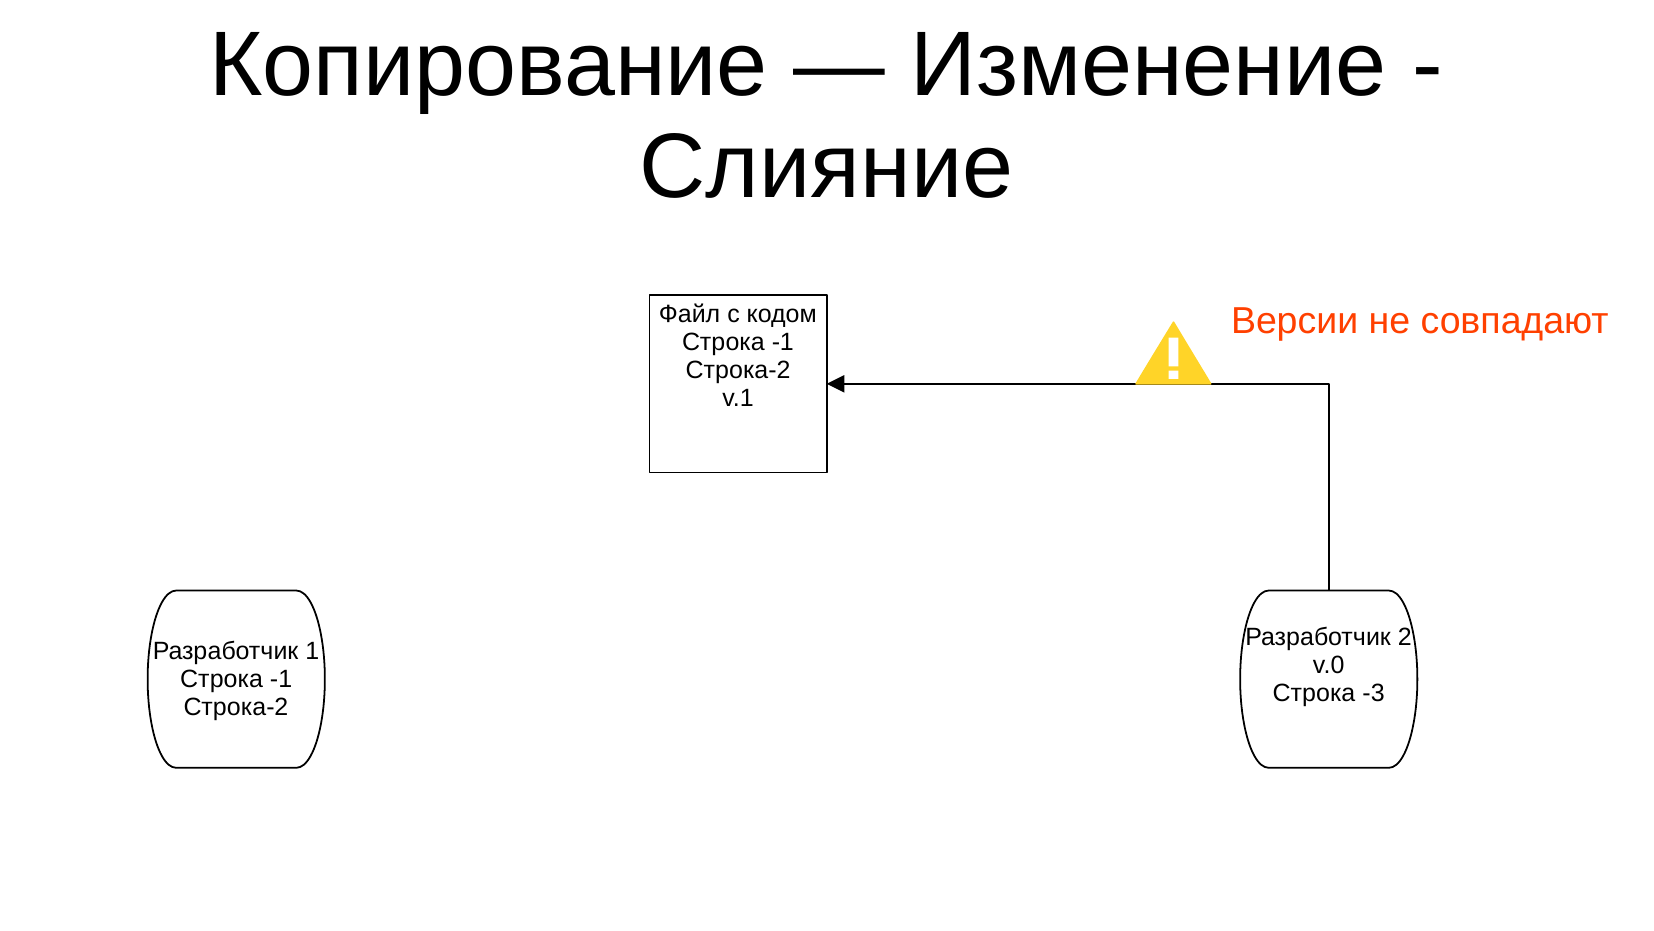

# Копирование — Изменение - Слияние
Файл с кодом
Строка -1
Строка-2
v.1
Версии не совпадают
Разработчик 1
Строка -1
Строка-2
Разработчик 2
v.0
Строка -3